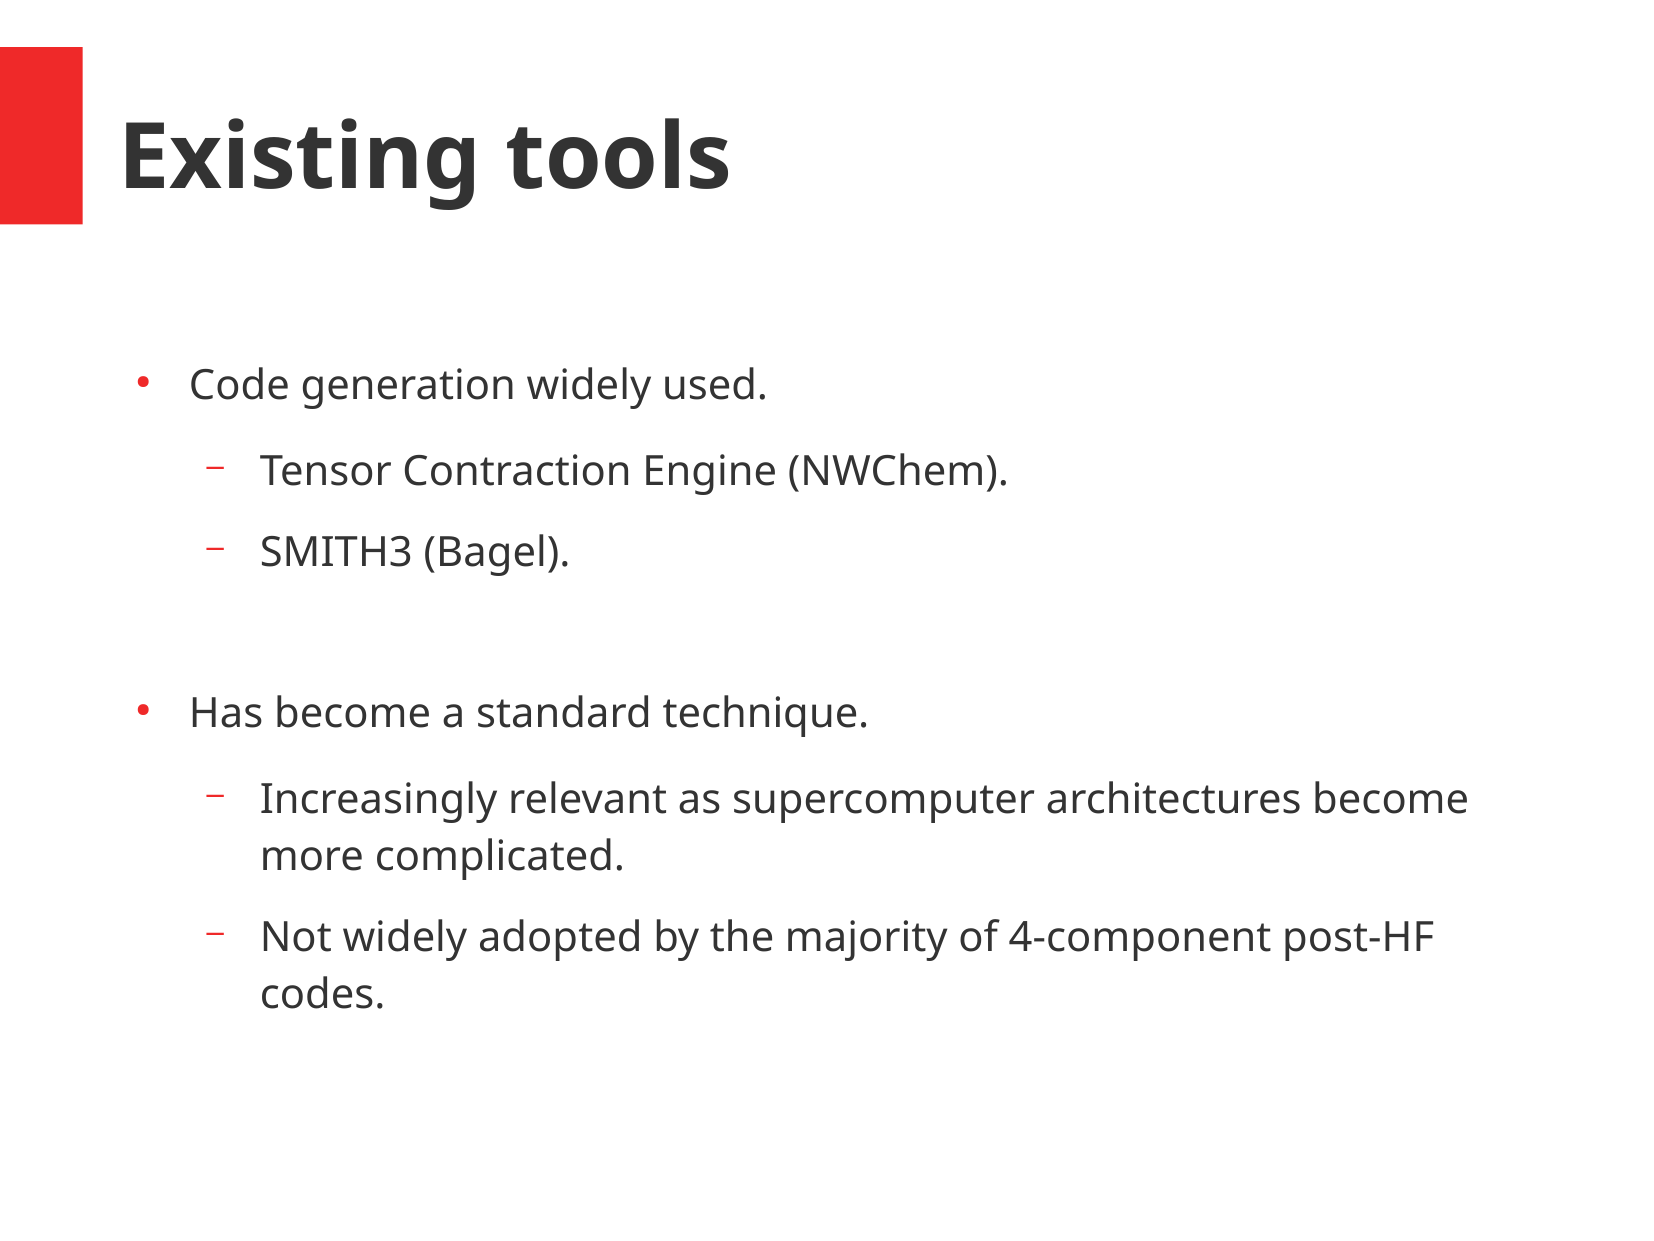

# Existing tools
Code generation widely used.
Tensor Contraction Engine (NWChem).
SMITH3 (Bagel).
Has become a standard technique.
Increasingly relevant as supercomputer architectures become more complicated.
Not widely adopted by the majority of 4-component post-HF codes.